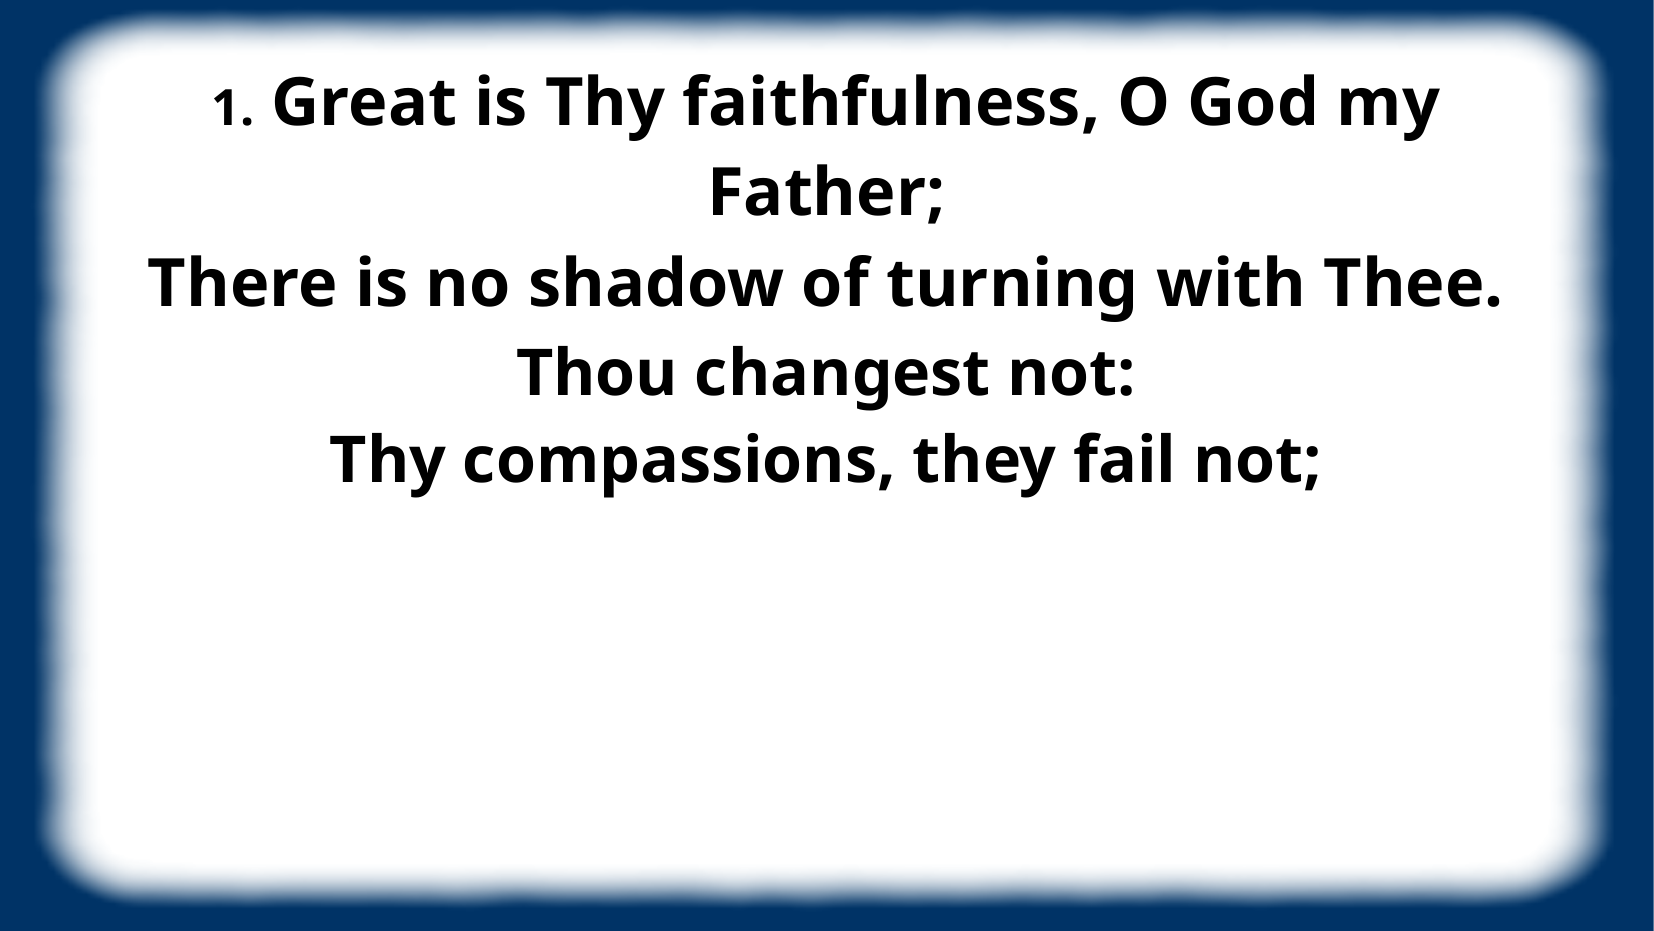

1. Great is Thy faithfulness, O God my Father;
There is no shadow of turning with Thee.
Thou changest not:
Thy compassions, they fail not;